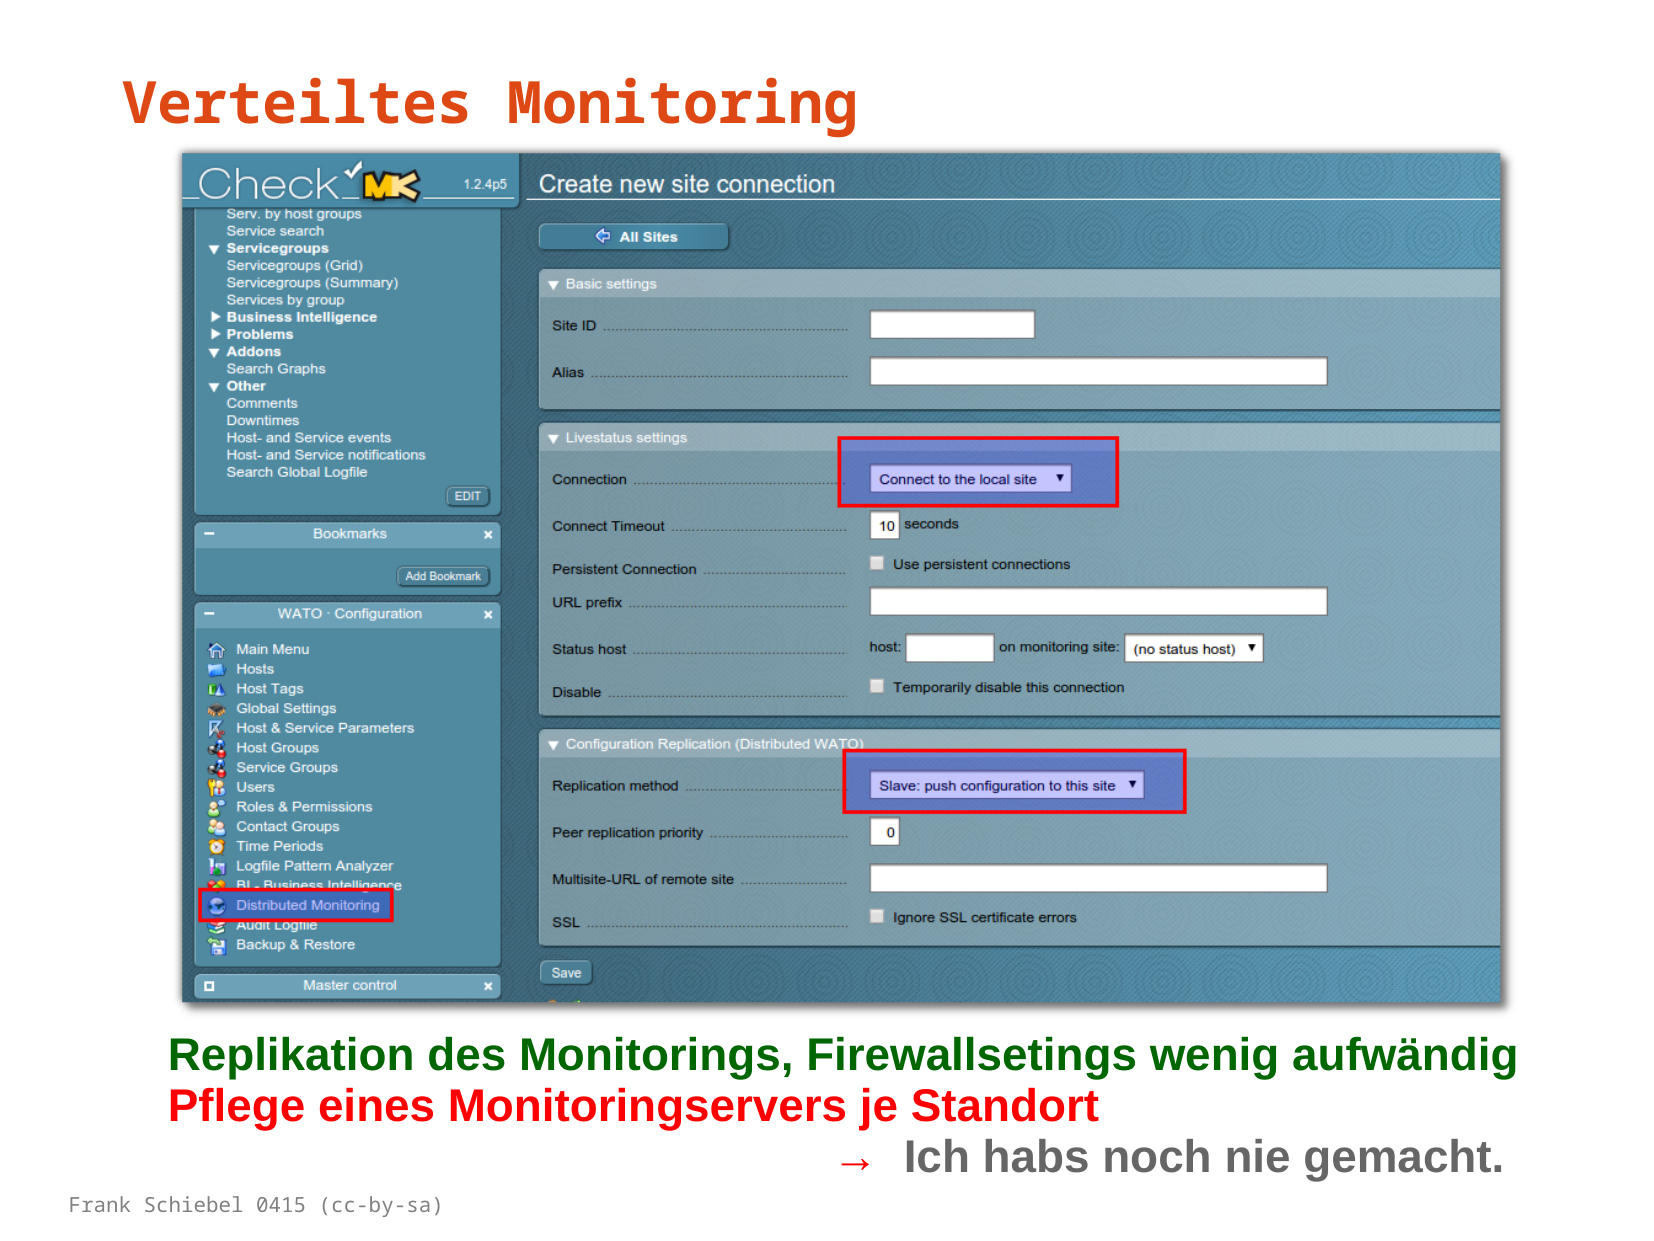

Verteiltes Monitoring
Replikation des Monitorings, Firewallsetings wenig aufwändig
Pflege eines Monitoringservers je Standort
									→ Ich habs noch nie gemacht.